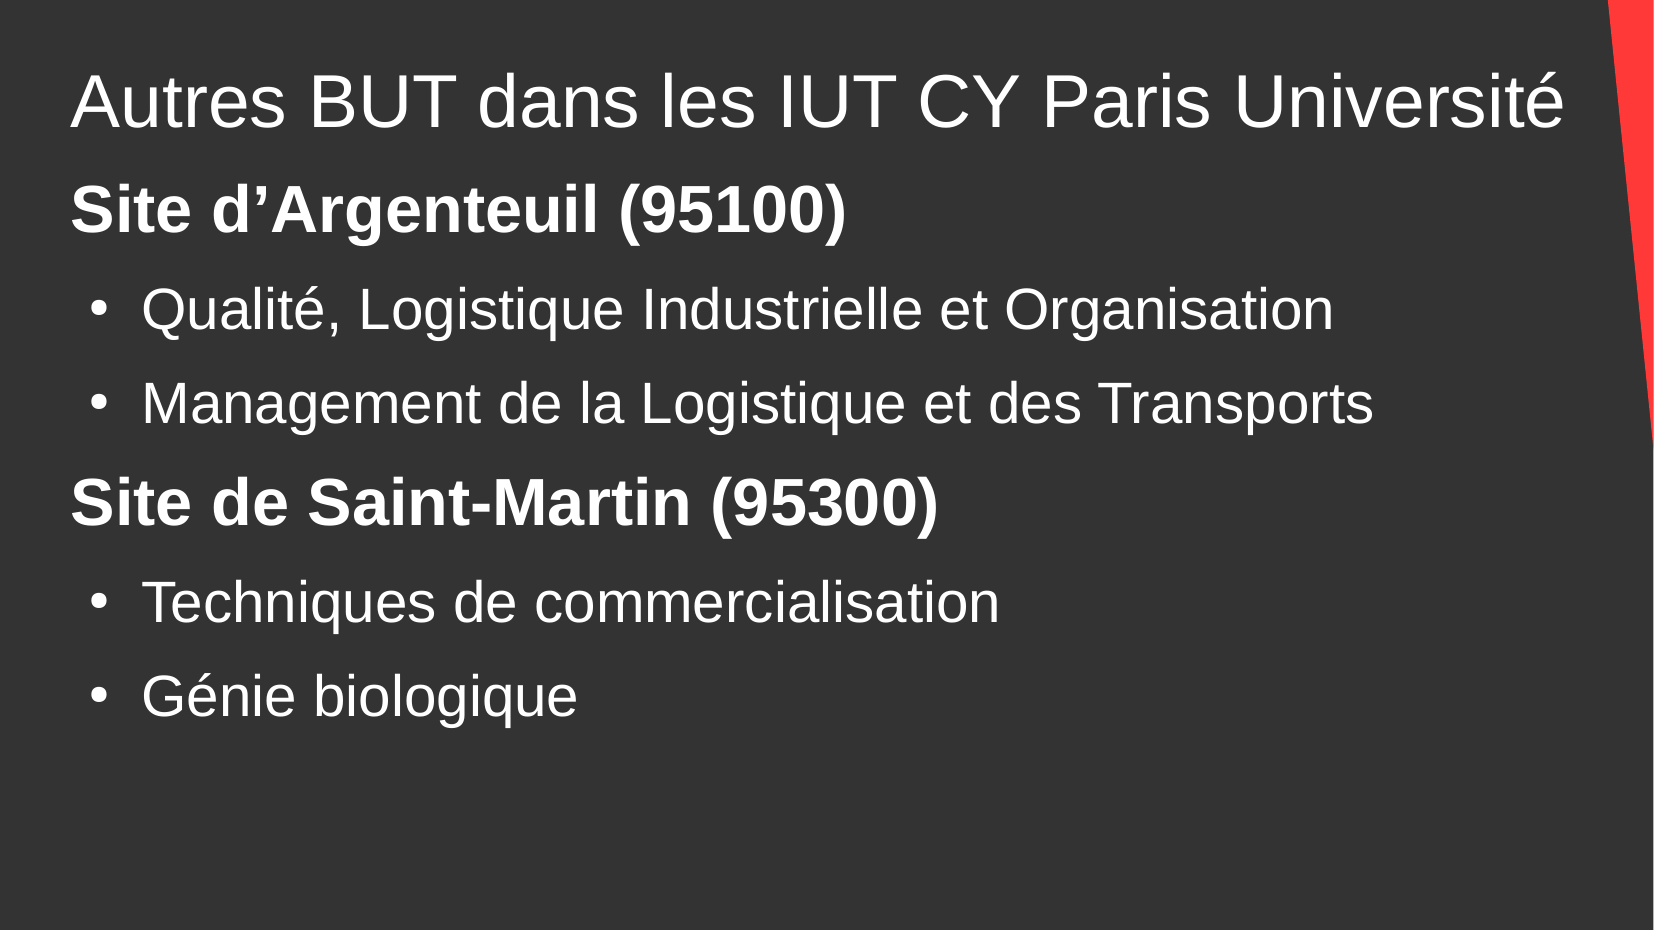

# Autres BUT dans les IUT CY Paris Université
Site d’Argenteuil (95100)
Qualité, Logistique Industrielle et Organisation
Management de la Logistique et des Transports
Site de Saint-Martin (95300)
Techniques de commercialisation
Génie biologique